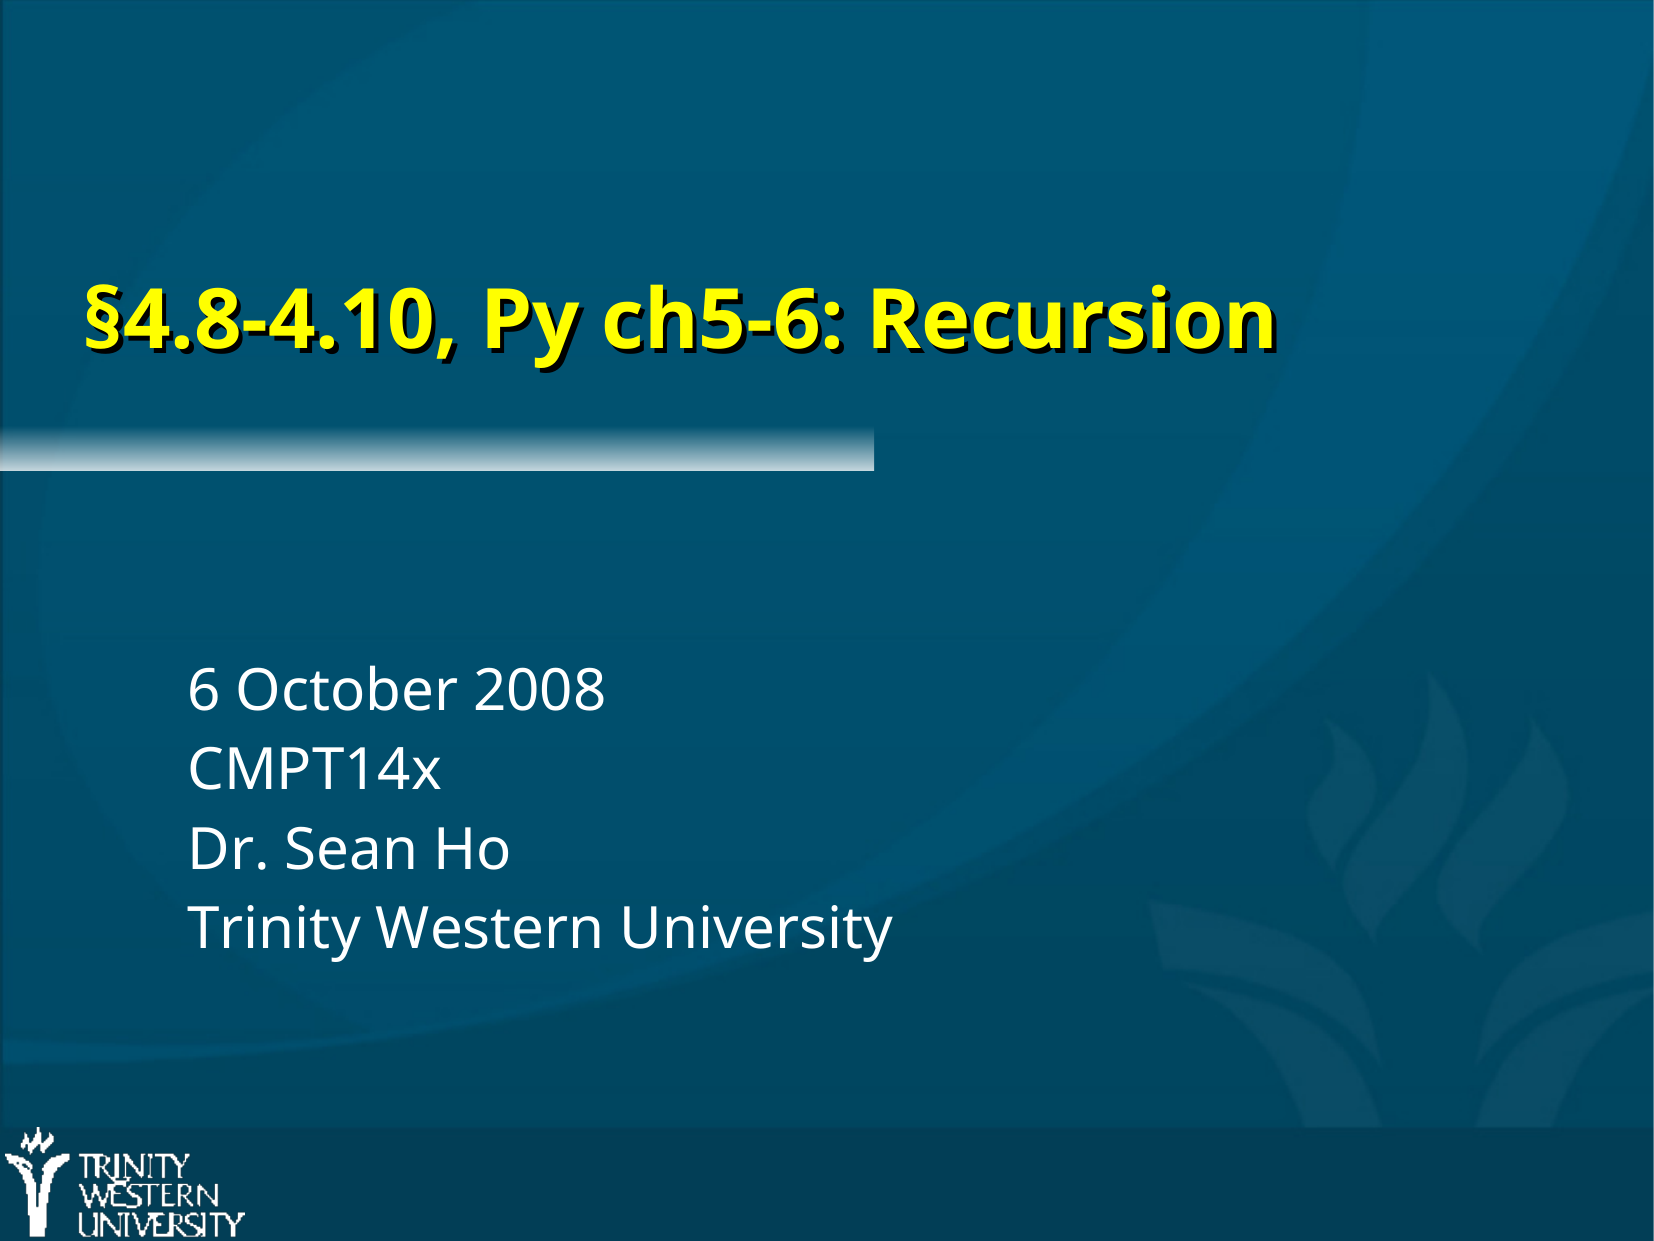

# §4.8-4.10, Py ch5-6: Recursion
6 October 2008
CMPT14x
Dr. Sean Ho
Trinity Western University